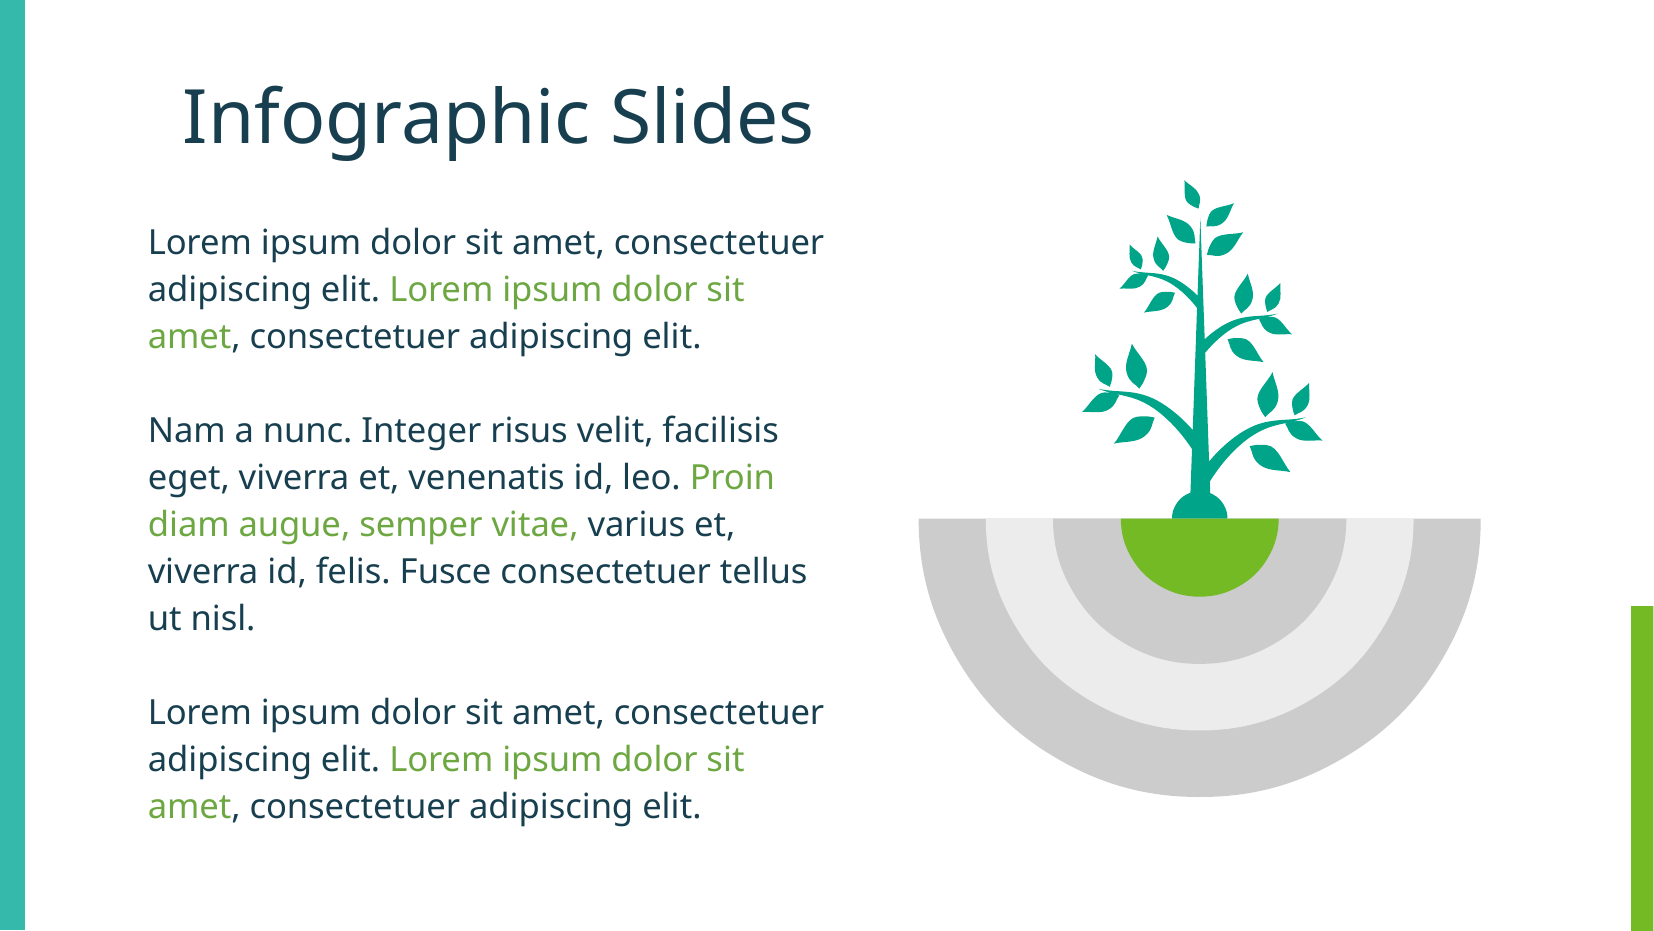

Infographic Slides
# Lorem ipsum dolor sit amet, consectetuer adipiscing elit. Lorem ipsum dolor sit amet, consectetuer adipiscing elit.
Nam a nunc. Integer risus velit, facilisis eget, viverra et, venenatis id, leo. Proin diam augue, semper vitae, varius et, viverra id, felis. Fusce consectetuer tellus ut nisl.
Lorem ipsum dolor sit amet, consectetuer adipiscing elit. Lorem ipsum dolor sit amet, consectetuer adipiscing elit.